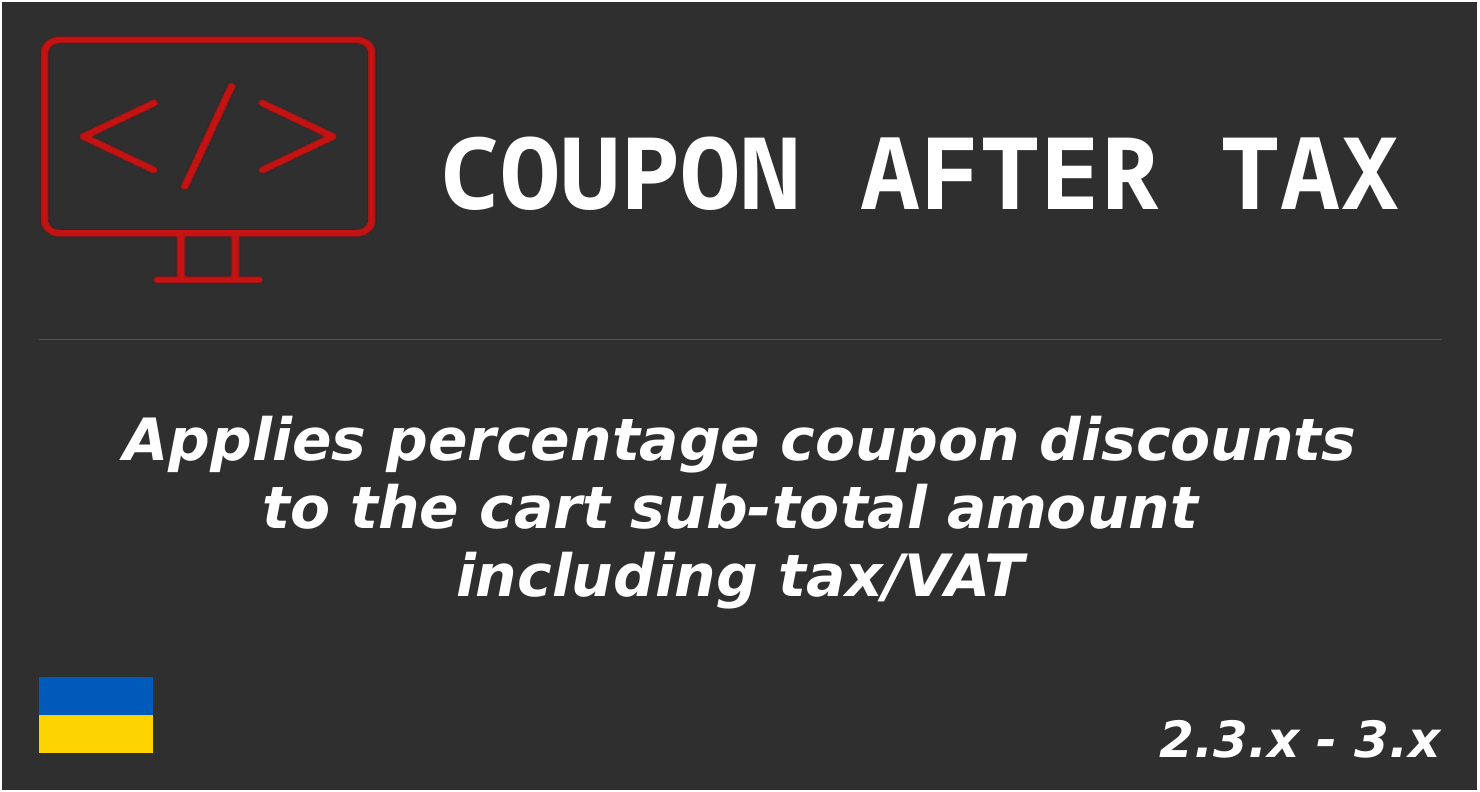

# COUPON AFTER TAX
 Applies percentage coupon discounts
to the cart sub-total amount
including tax/VAT
2.3.x - 3.x